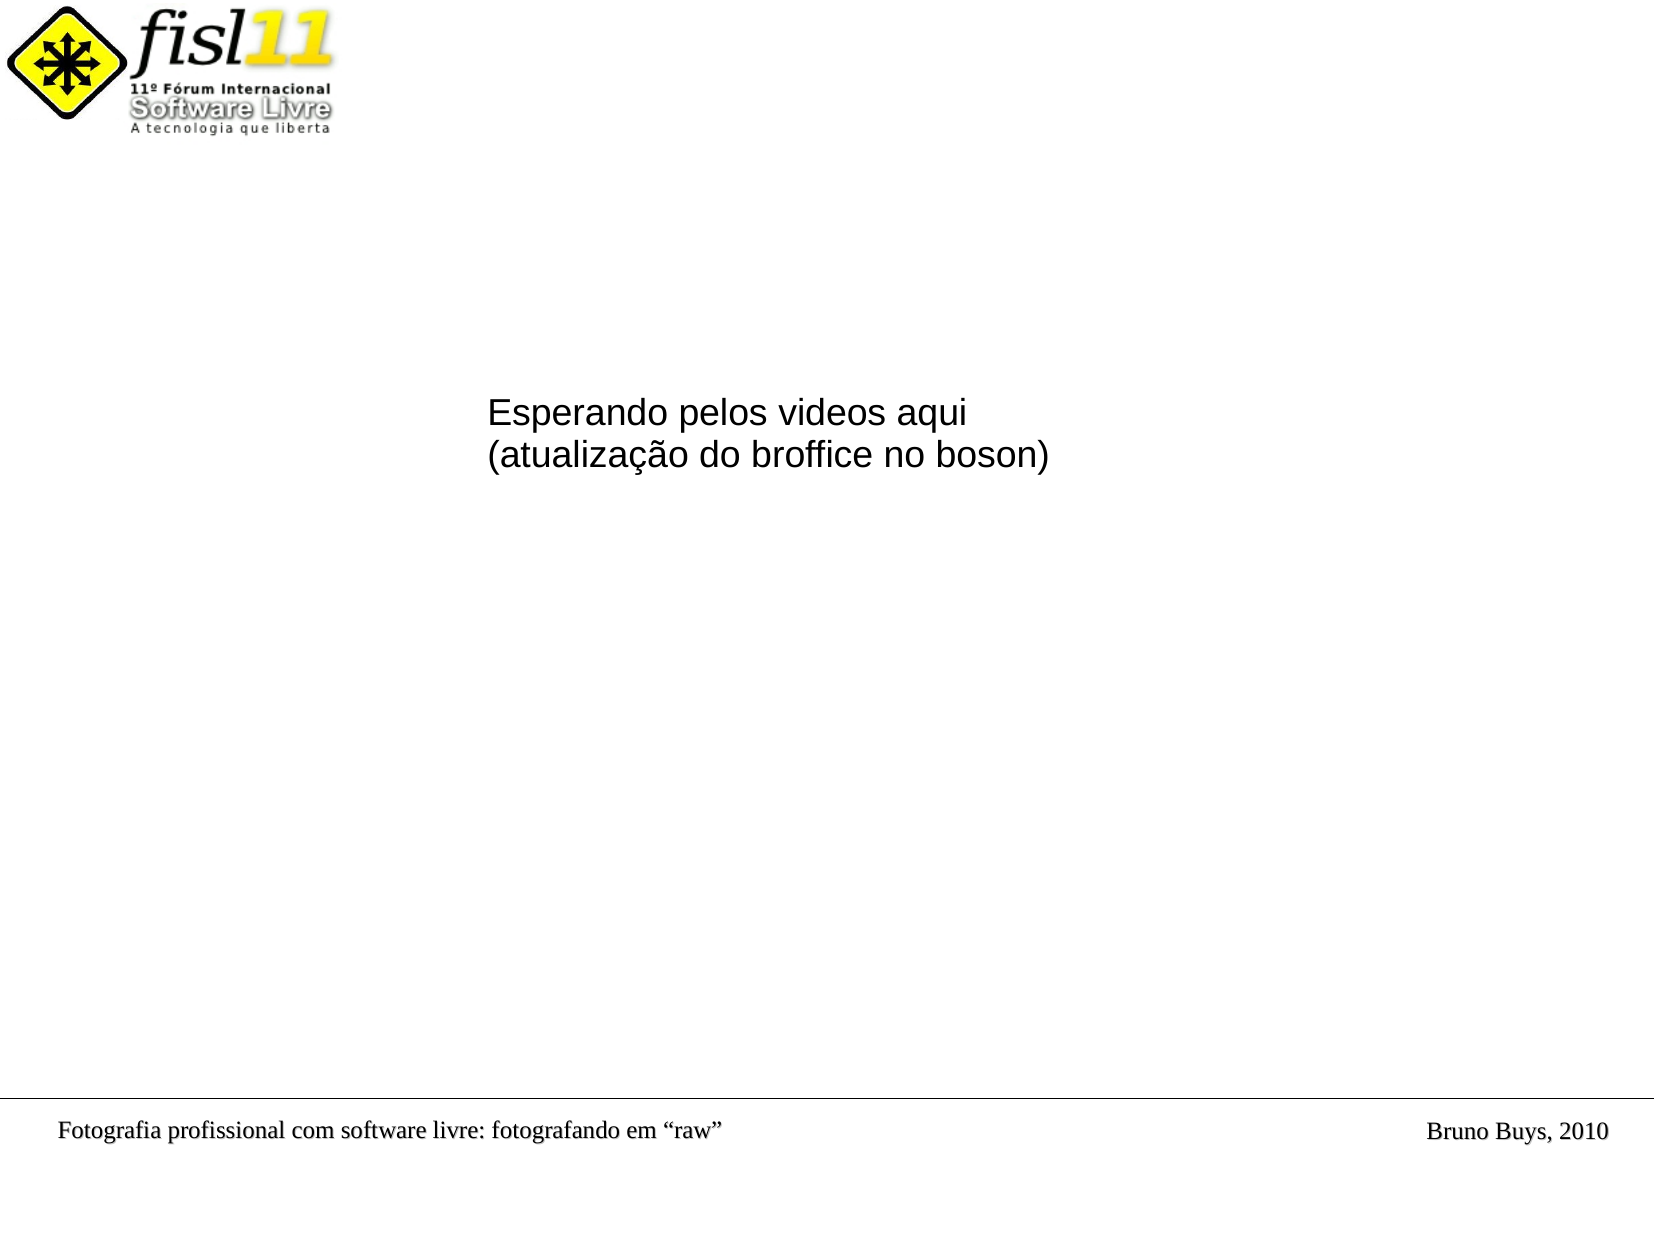

Esperando pelos videos aqui
(atualização do broffice no boson)
Fotografia profissional com software livre: fotografando em “raw”
Bruno Buys, 2010